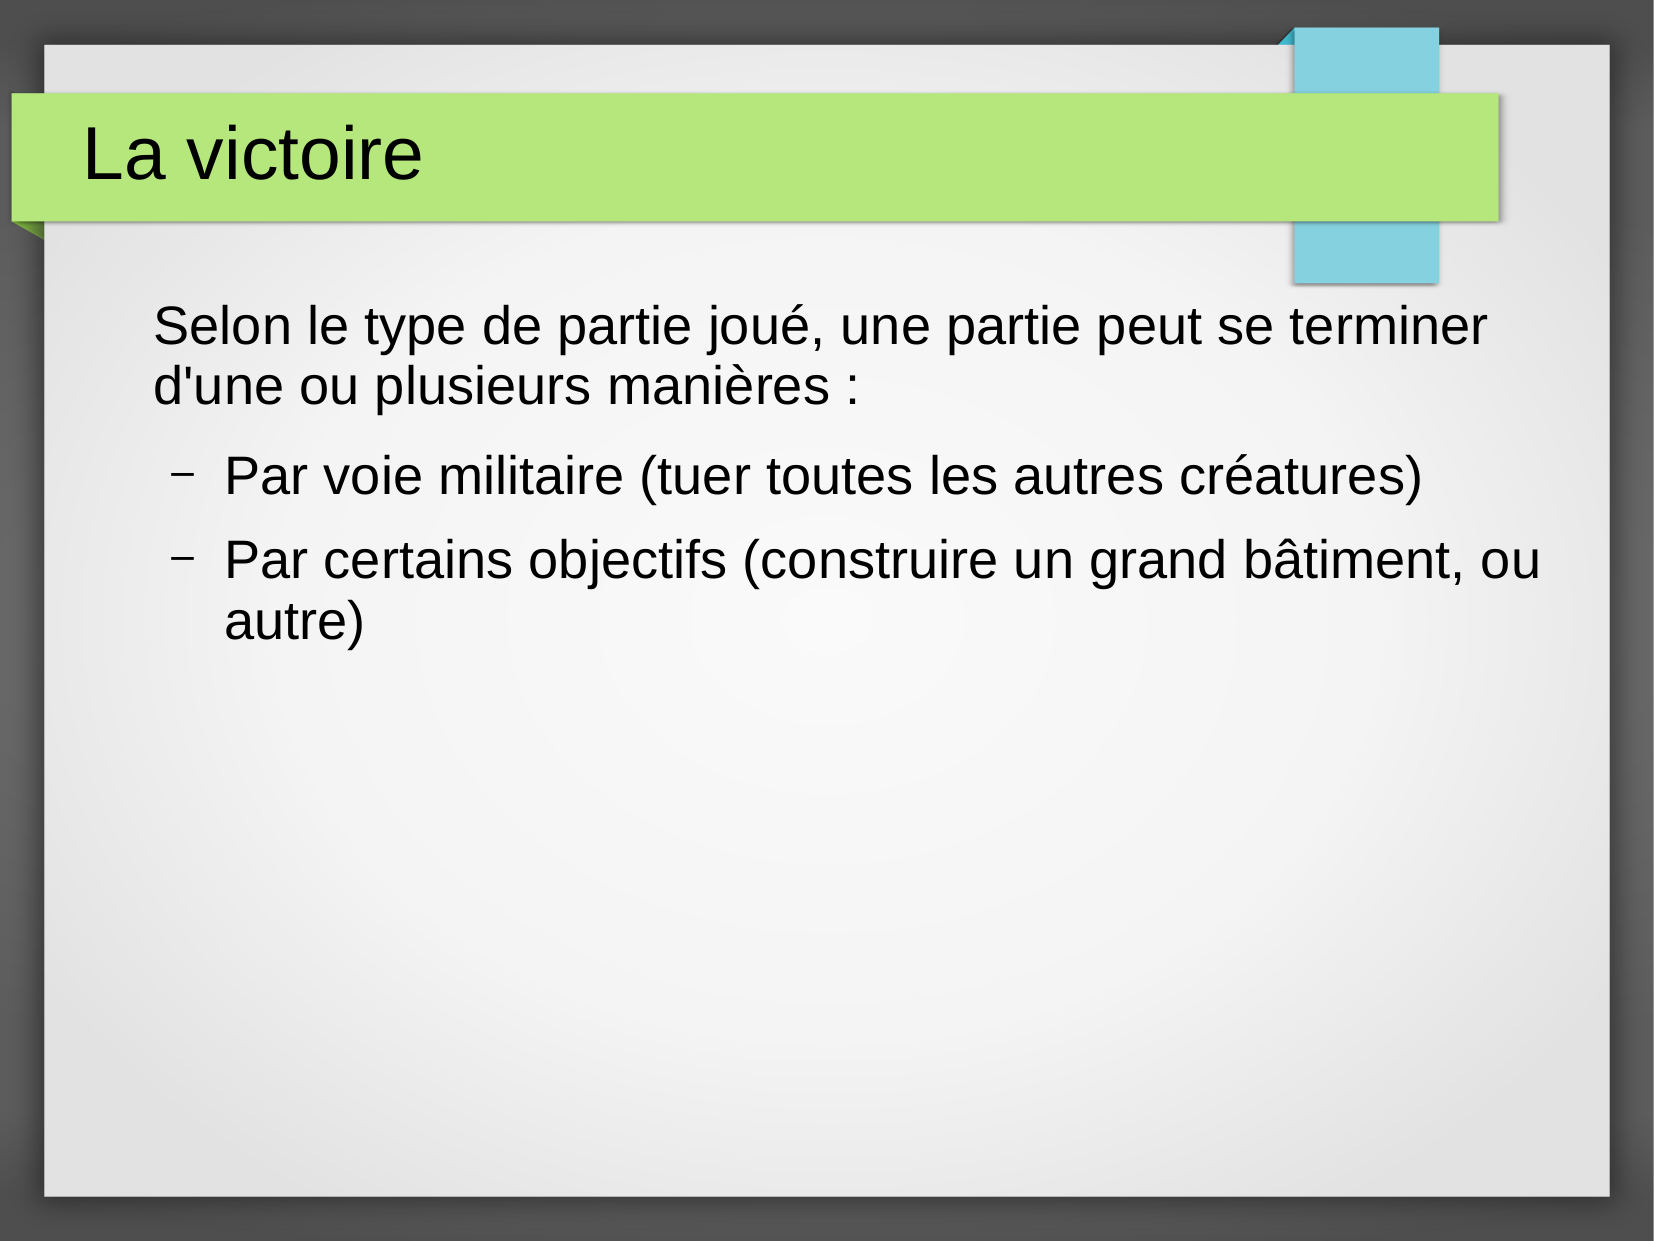

# La victoire
Selon le type de partie joué, une partie peut se terminer d'une ou plusieurs manières :
Par voie militaire (tuer toutes les autres créatures)
Par certains objectifs (construire un grand bâtiment, ou autre)